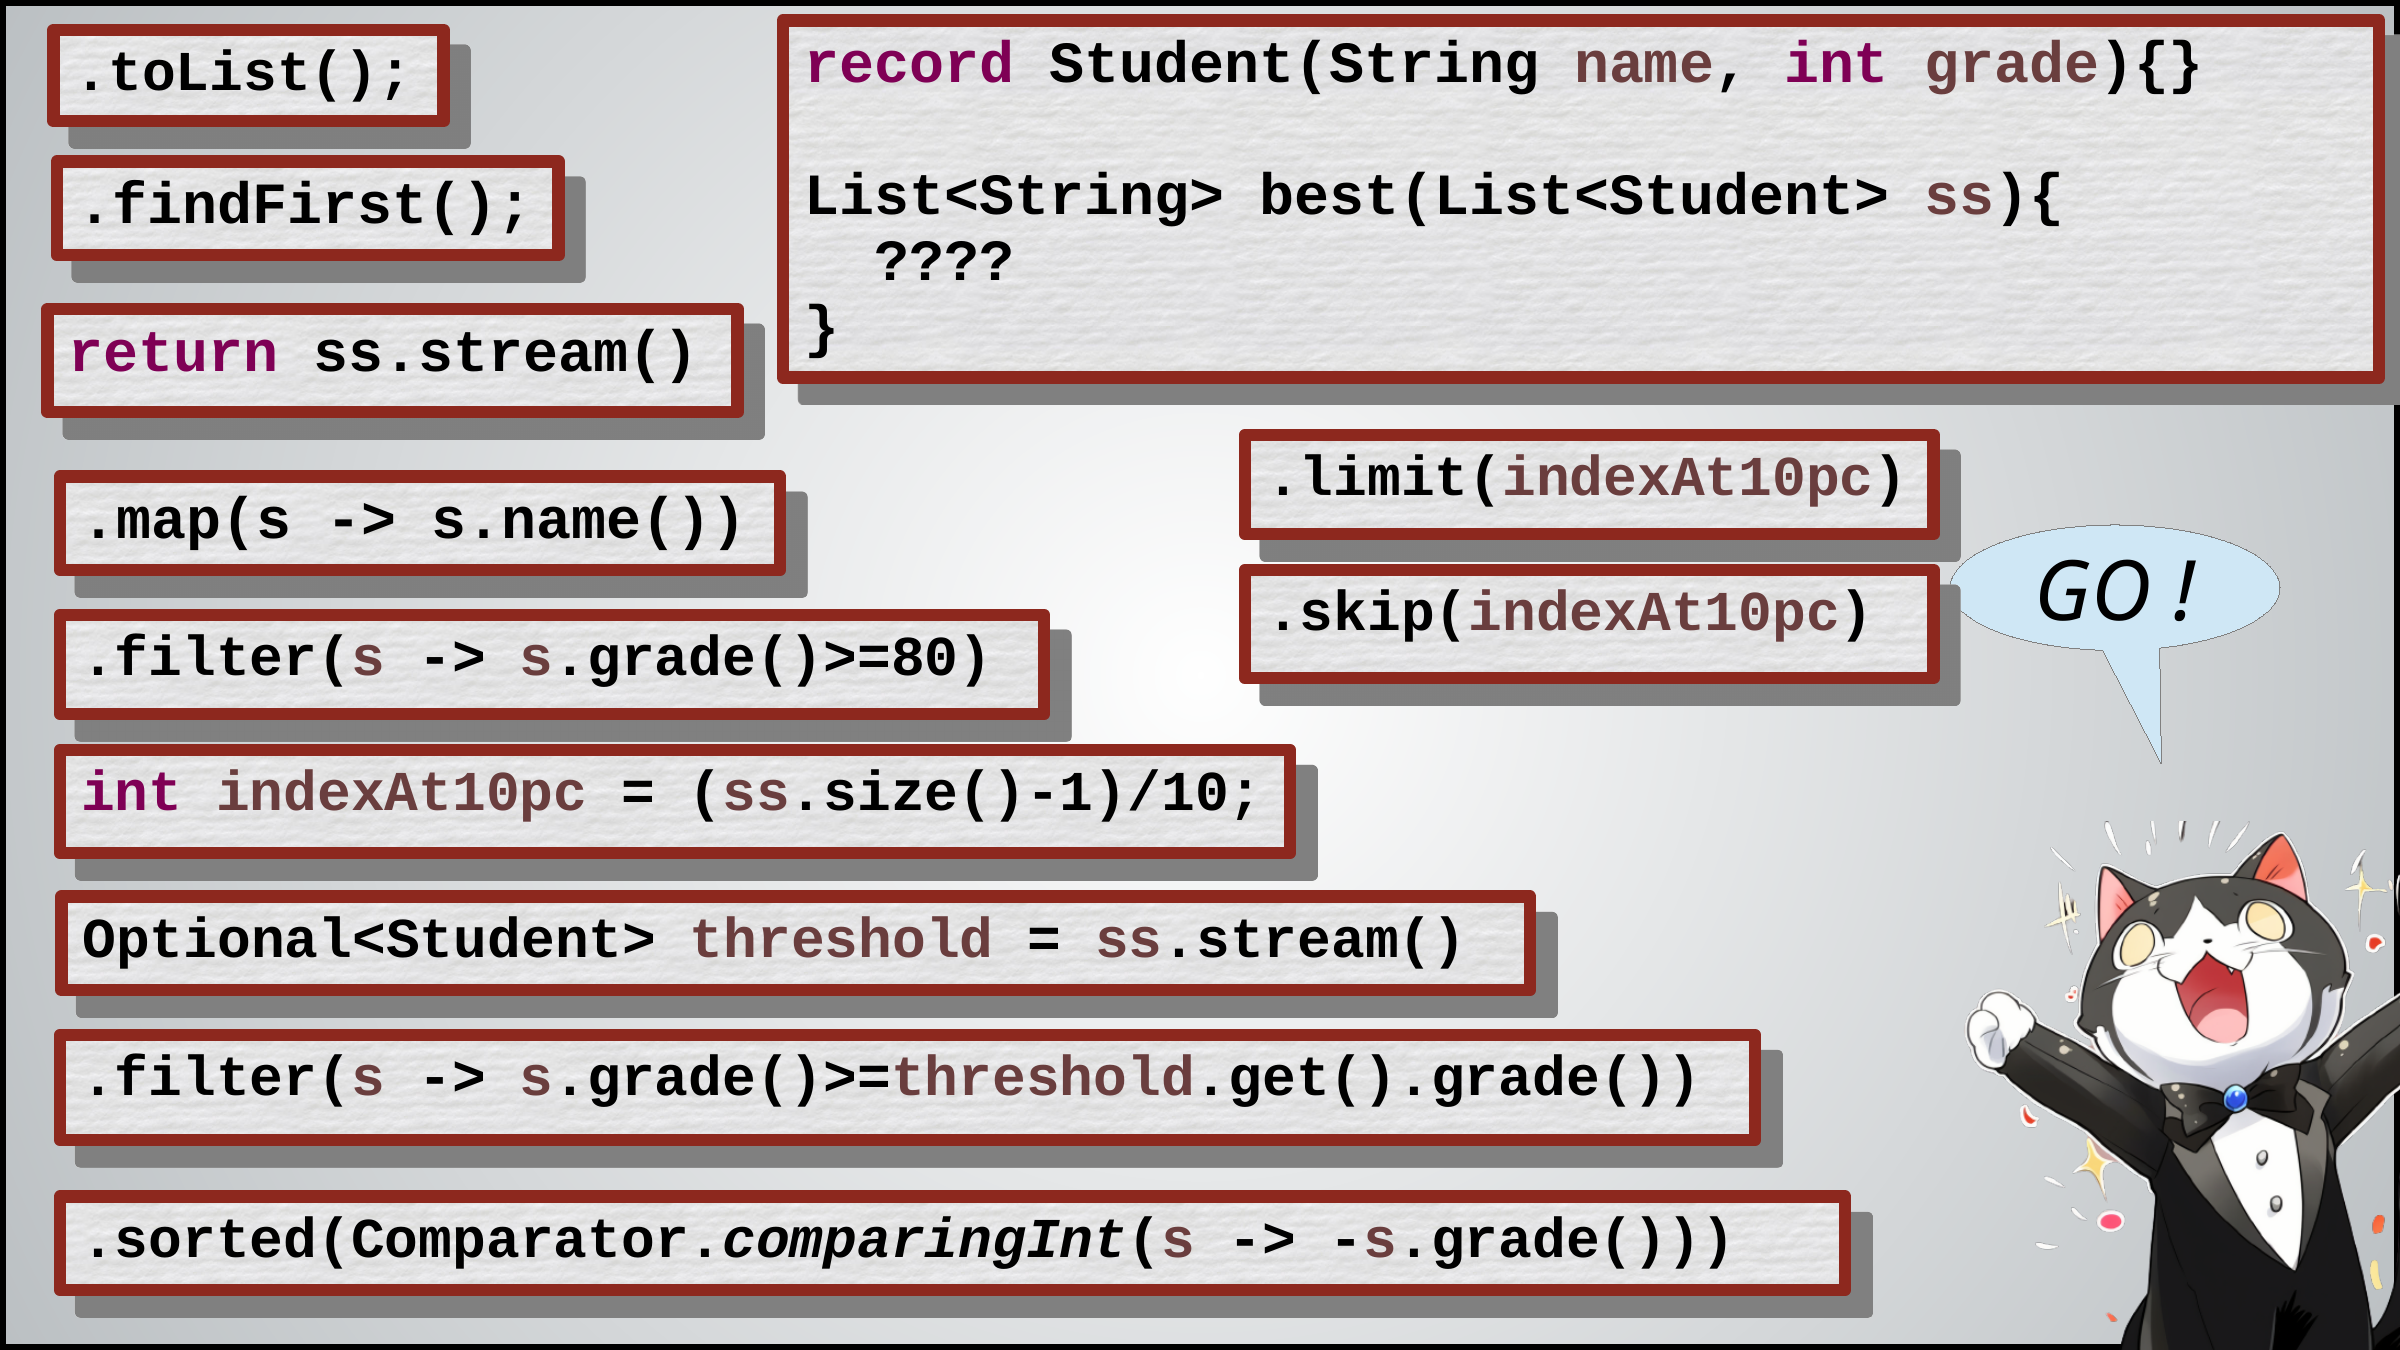

record Student(String name, int grade){}
List<String> best(List<Student> ss){
 ????
}
.toList();
.findFirst();
return ss.stream()
.limit(indexAt10pc)
.map(s -> s.name())
GO !
.skip(indexAt10pc)
.filter(s -> s.grade()>=80)
int indexAt10pc = (ss.size()-1)/10;
Optional<Student> threshold = ss.stream()
.filter(s -> s.grade()>=threshold.get().grade())
.sorted(Comparator.comparingInt(s -> -s.grade()))